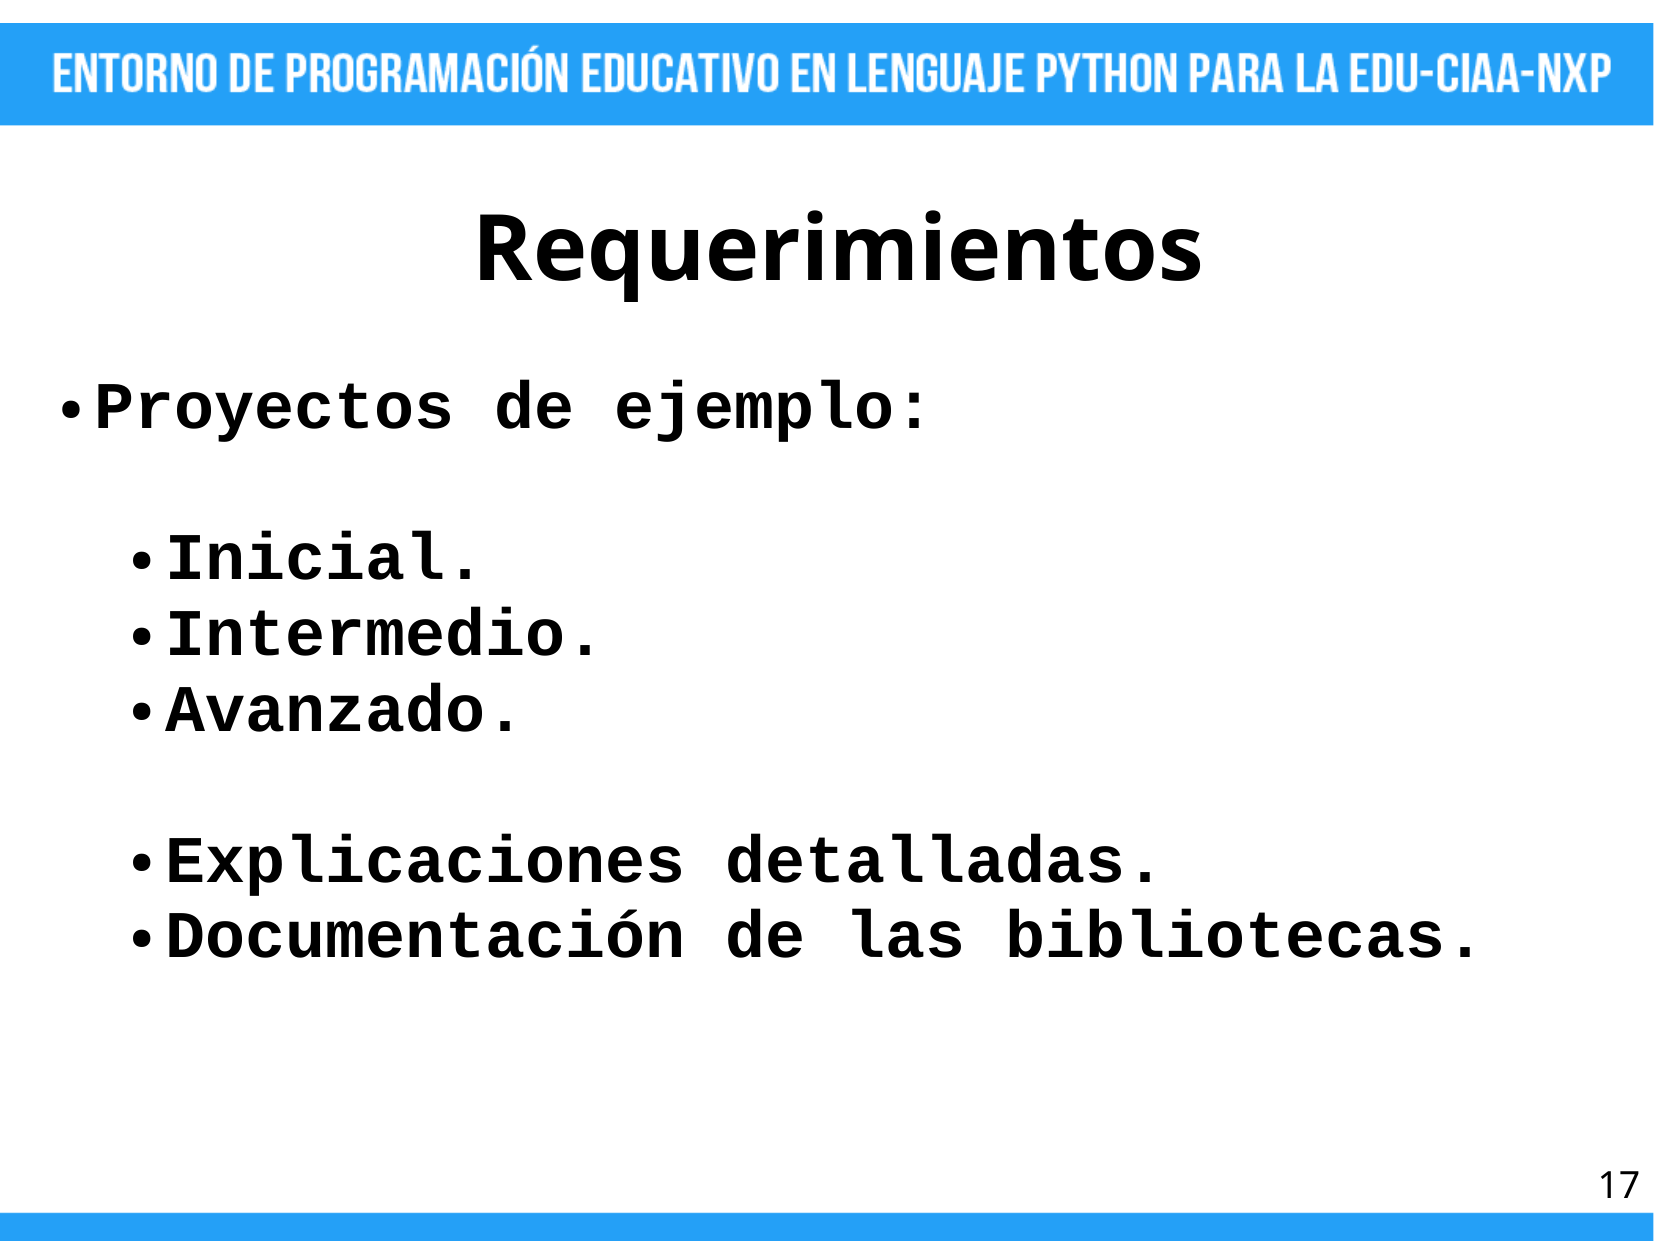

# Requerimientos
Proyectos de ejemplo:
Inicial.
Intermedio.
Avanzado.
Explicaciones detalladas.
Documentación de las bibliotecas.
17